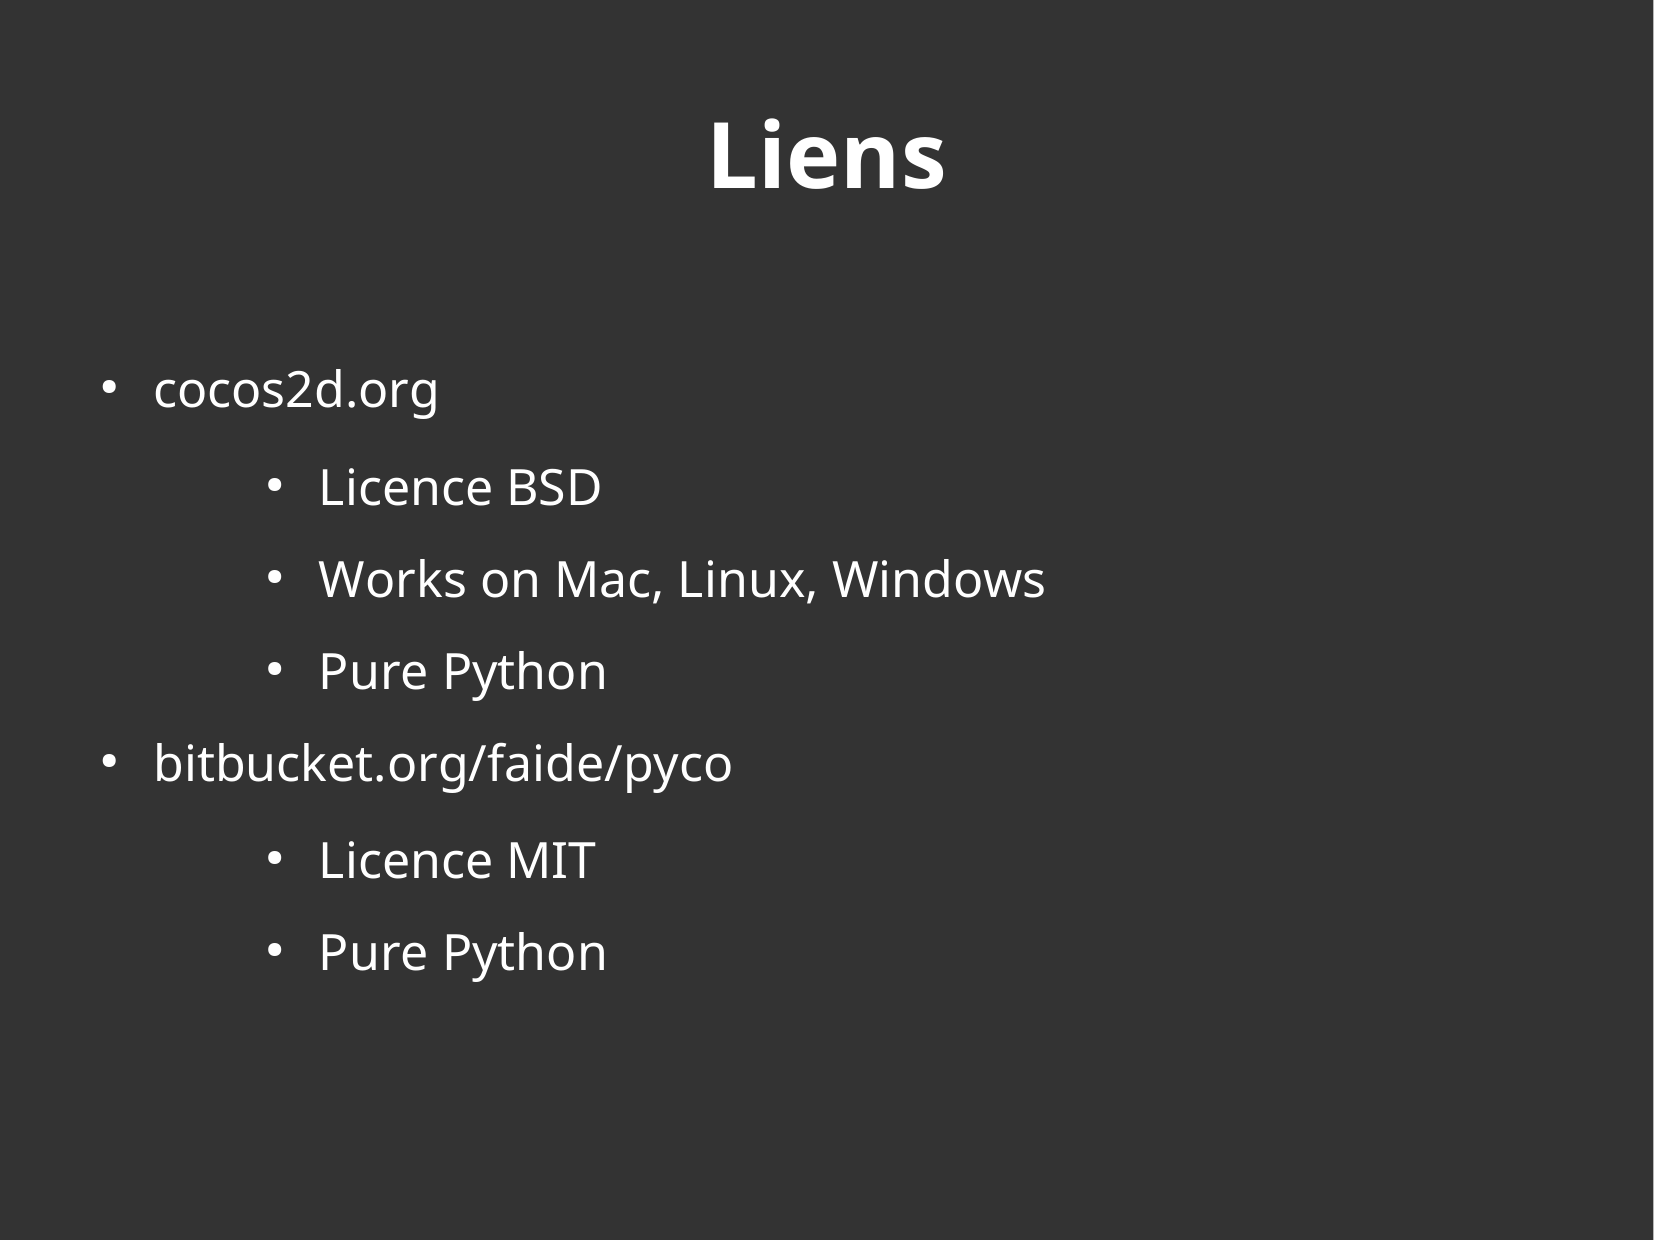

# Liens
cocos2d.org
Licence BSD
Works on Mac, Linux, Windows
Pure Python
bitbucket.org/faide/pyco
Licence MIT
Pure Python